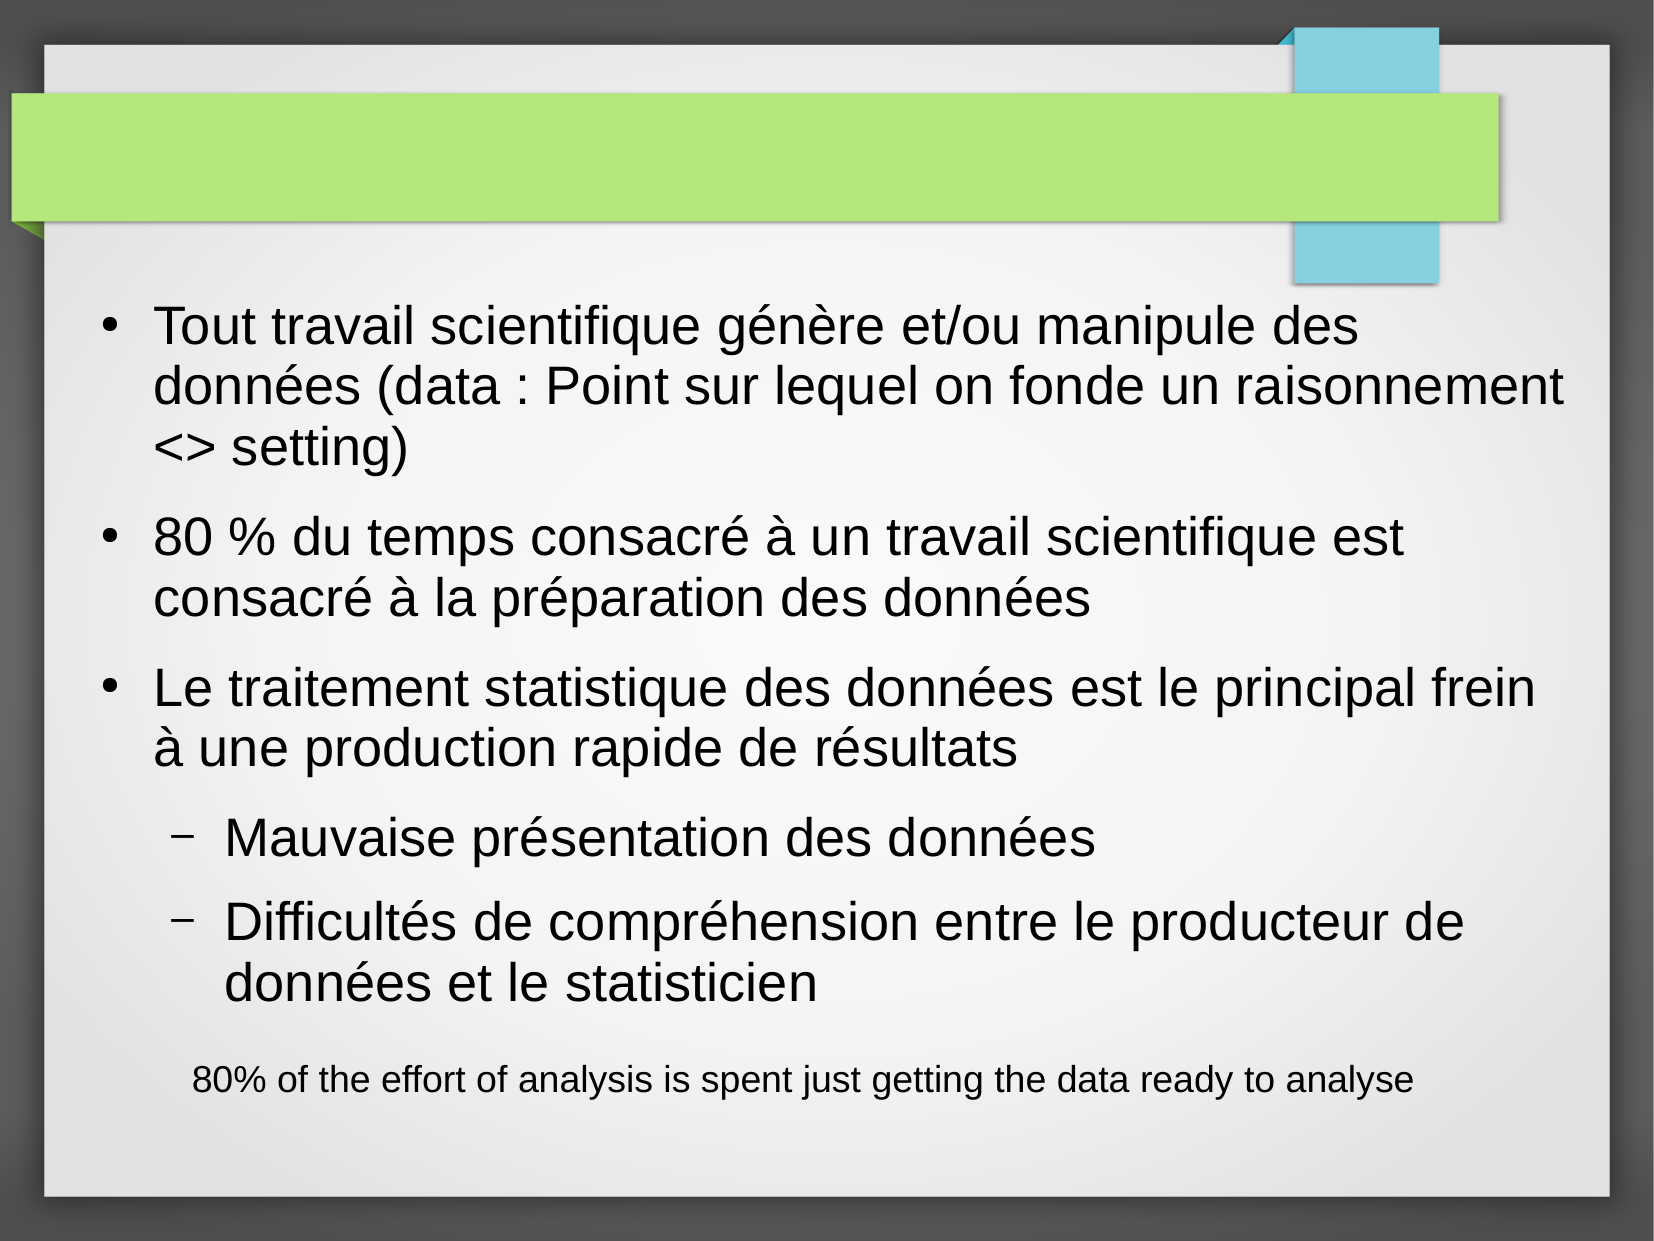

#
Tout travail scientifique génère et/ou manipule des données (data : Point sur lequel on fonde un raisonnement <> setting)
80 % du temps consacré à un travail scientifique est consacré à la préparation des données
Le traitement statistique des données est le principal frein à une production rapide de résultats
Mauvaise présentation des données
Difficultés de compréhension entre le producteur de données et le statisticien
80% of the effort of analysis is spent just getting the data ready to analyse